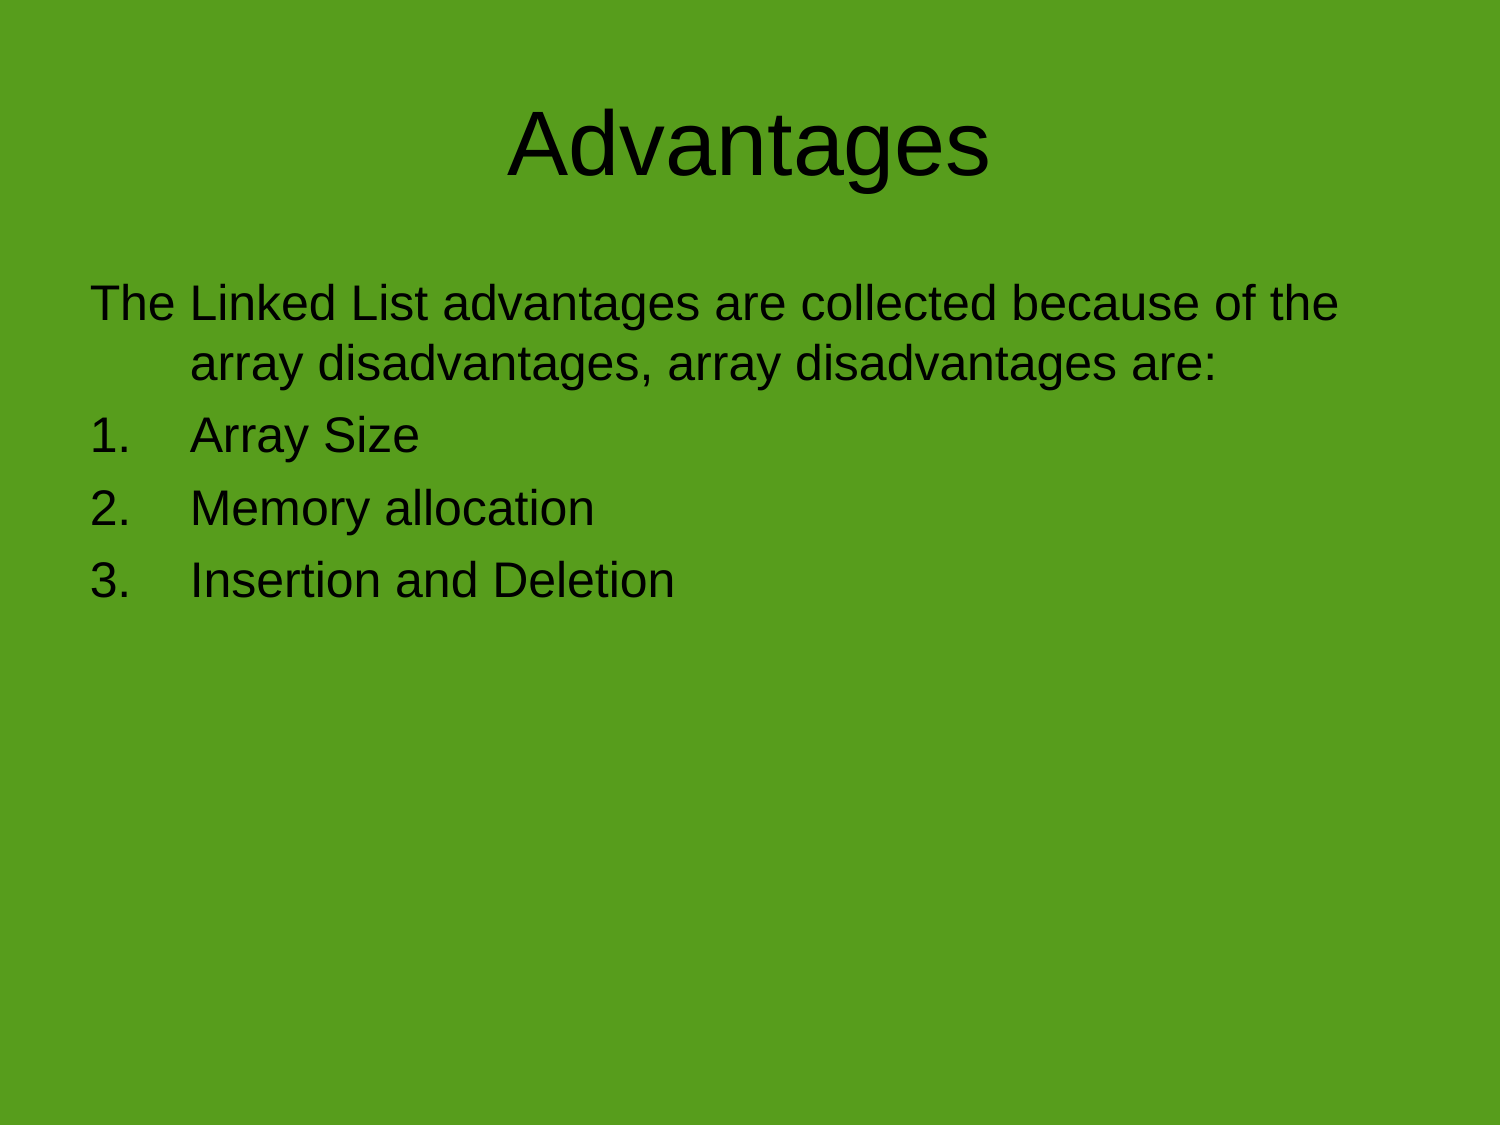

# Advantages
The Linked List advantages are collected because of the array disadvantages, array disadvantages are:
Array Size
Memory allocation
Insertion and Deletion